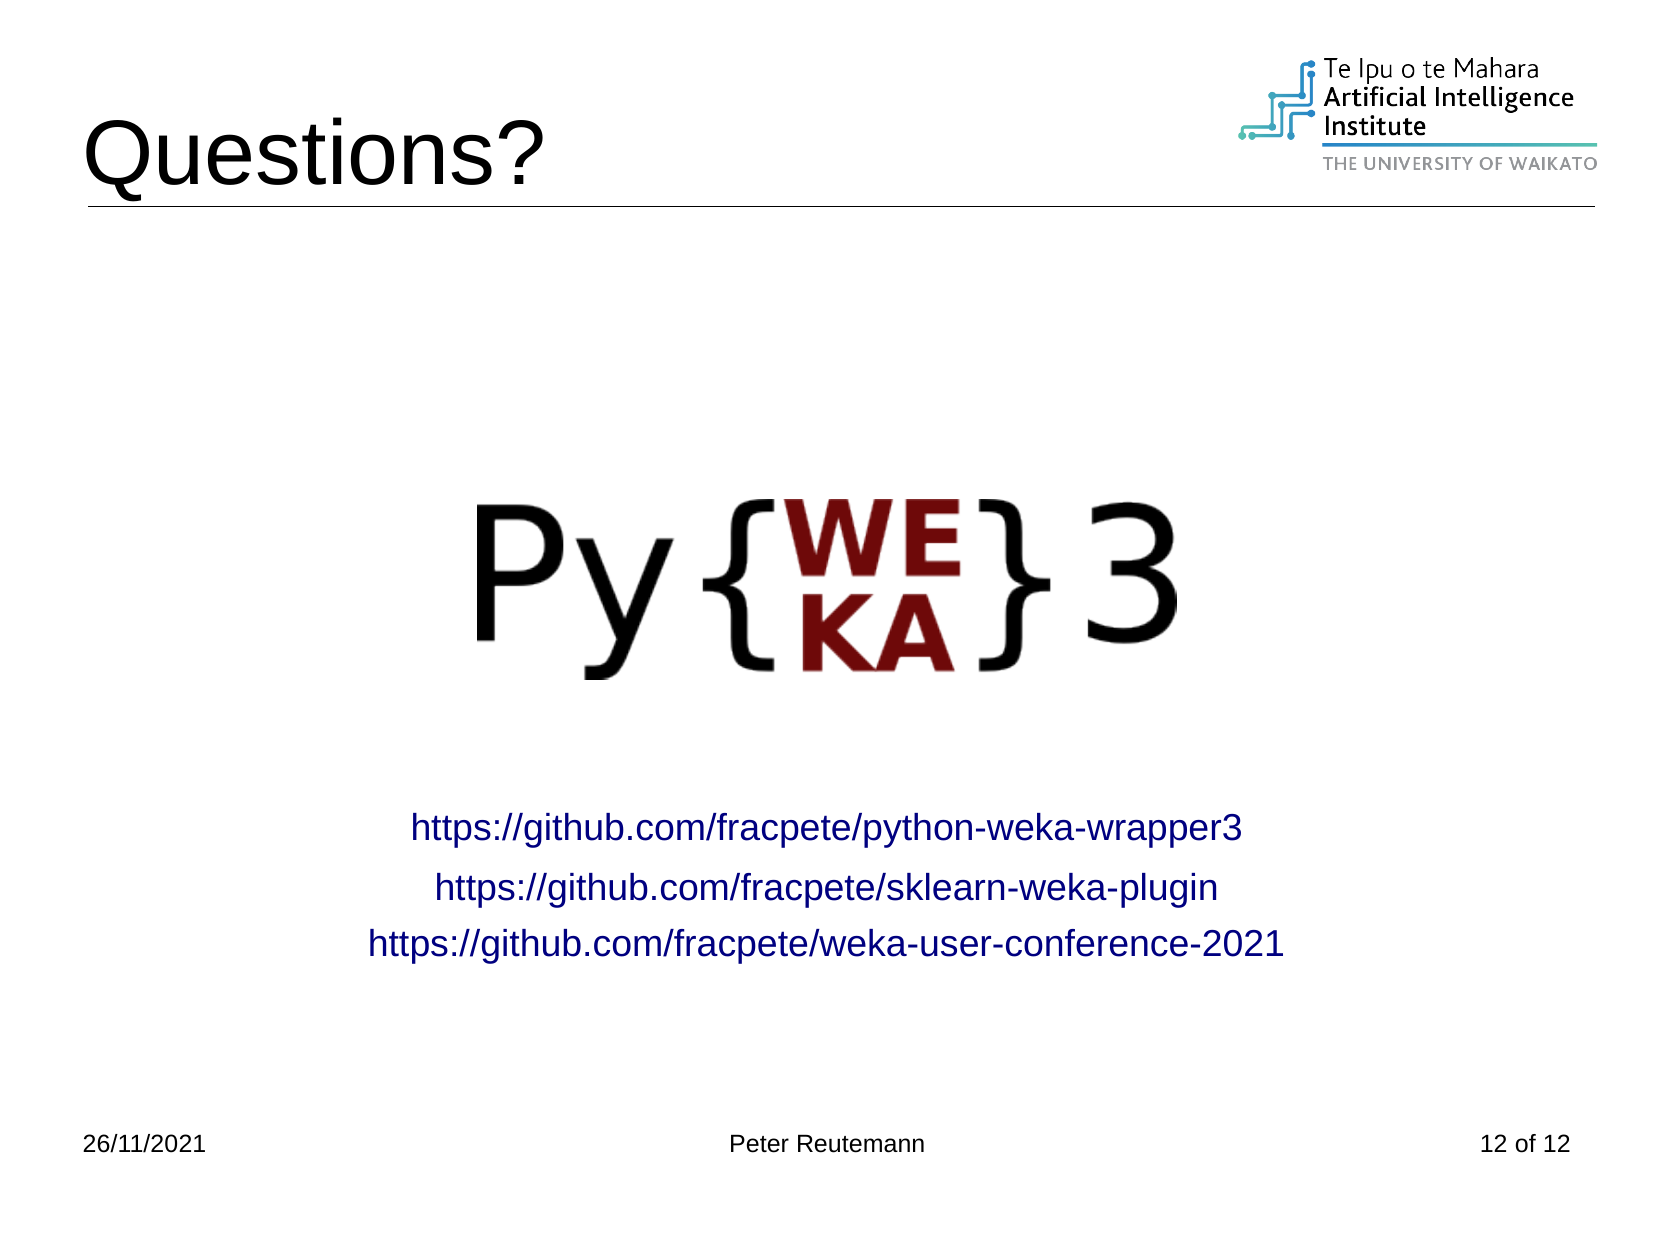

# Questions?
https://github.com/fracpete/python-weka-wrapper3
https://github.com/fracpete/sklearn-weka-plugin
https://github.com/fracpete/weka-user-conference-2021
26/11/2021
Peter Reutemann
12